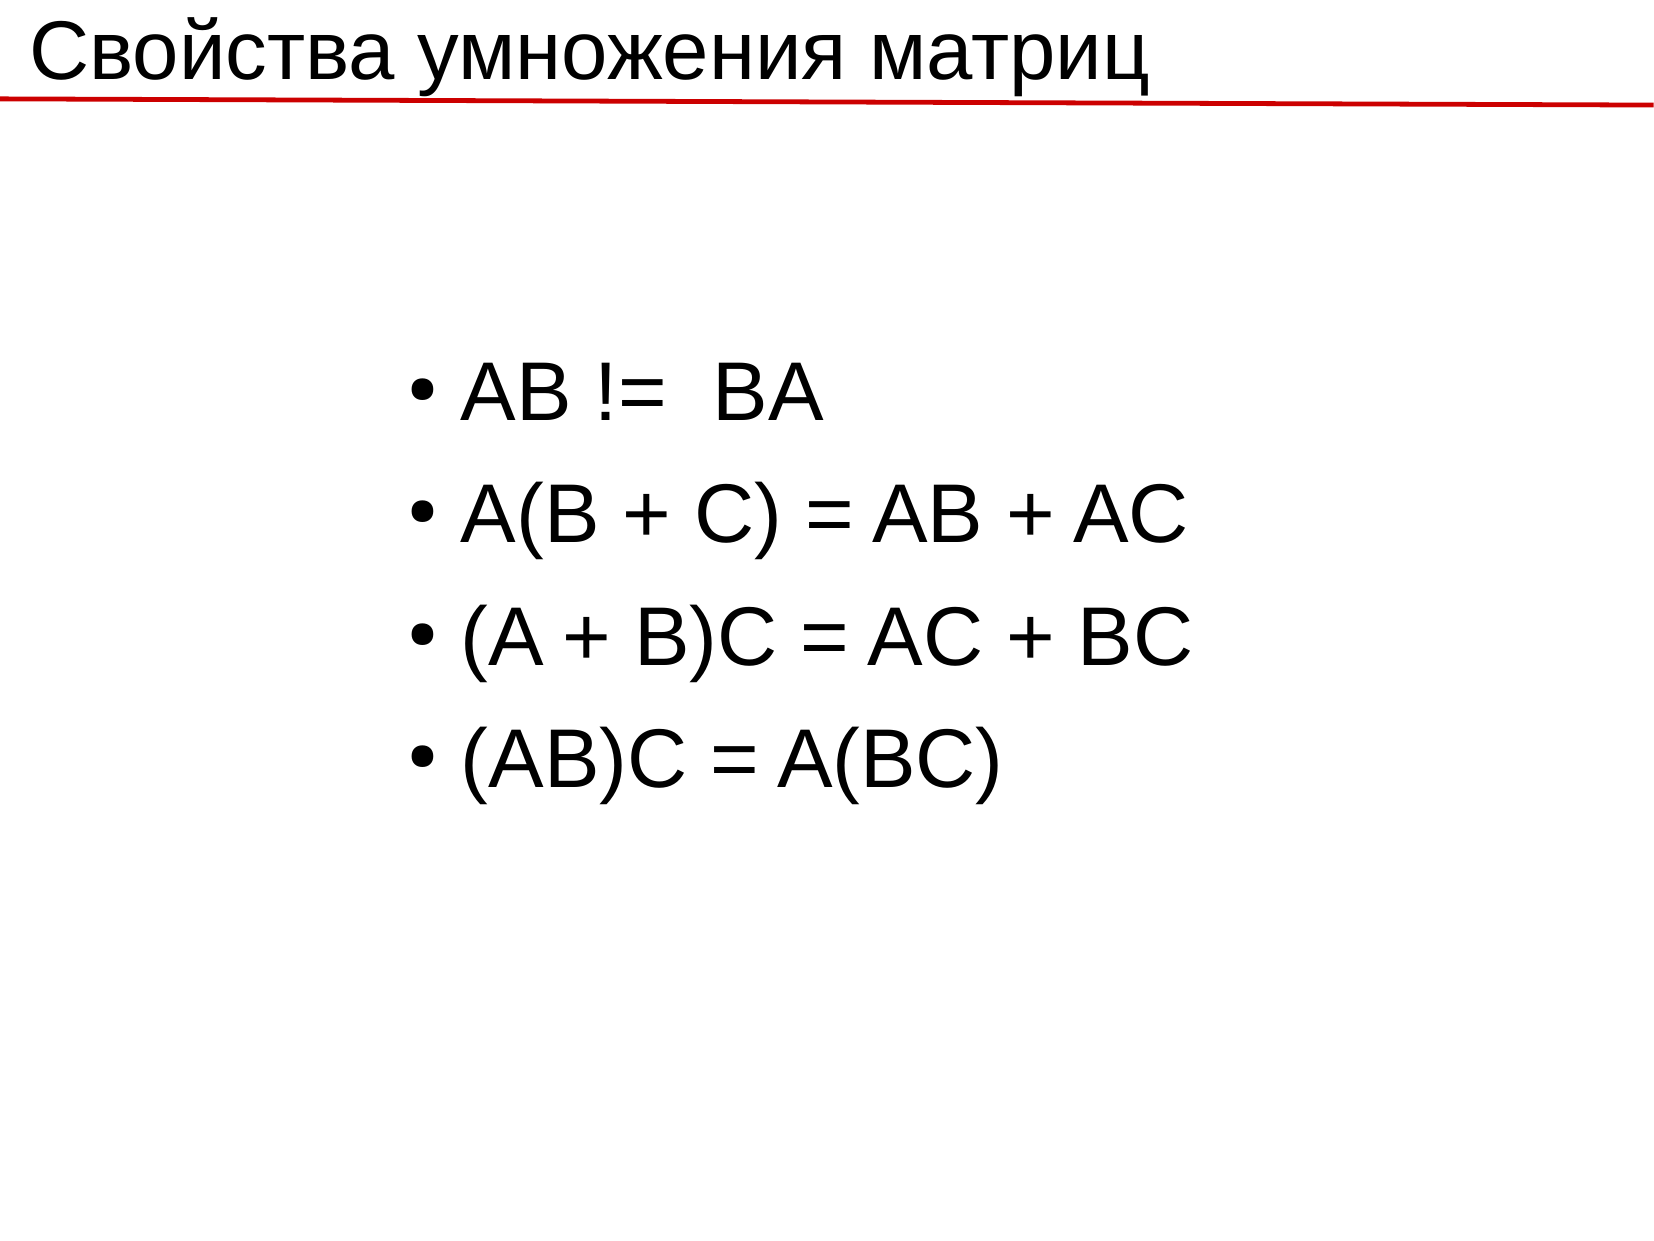

# Свойства умножения матриц
AB != BA
A(B + C) = AB + AC
(A + B)C = AC + BC
(AB)C = A(BC)